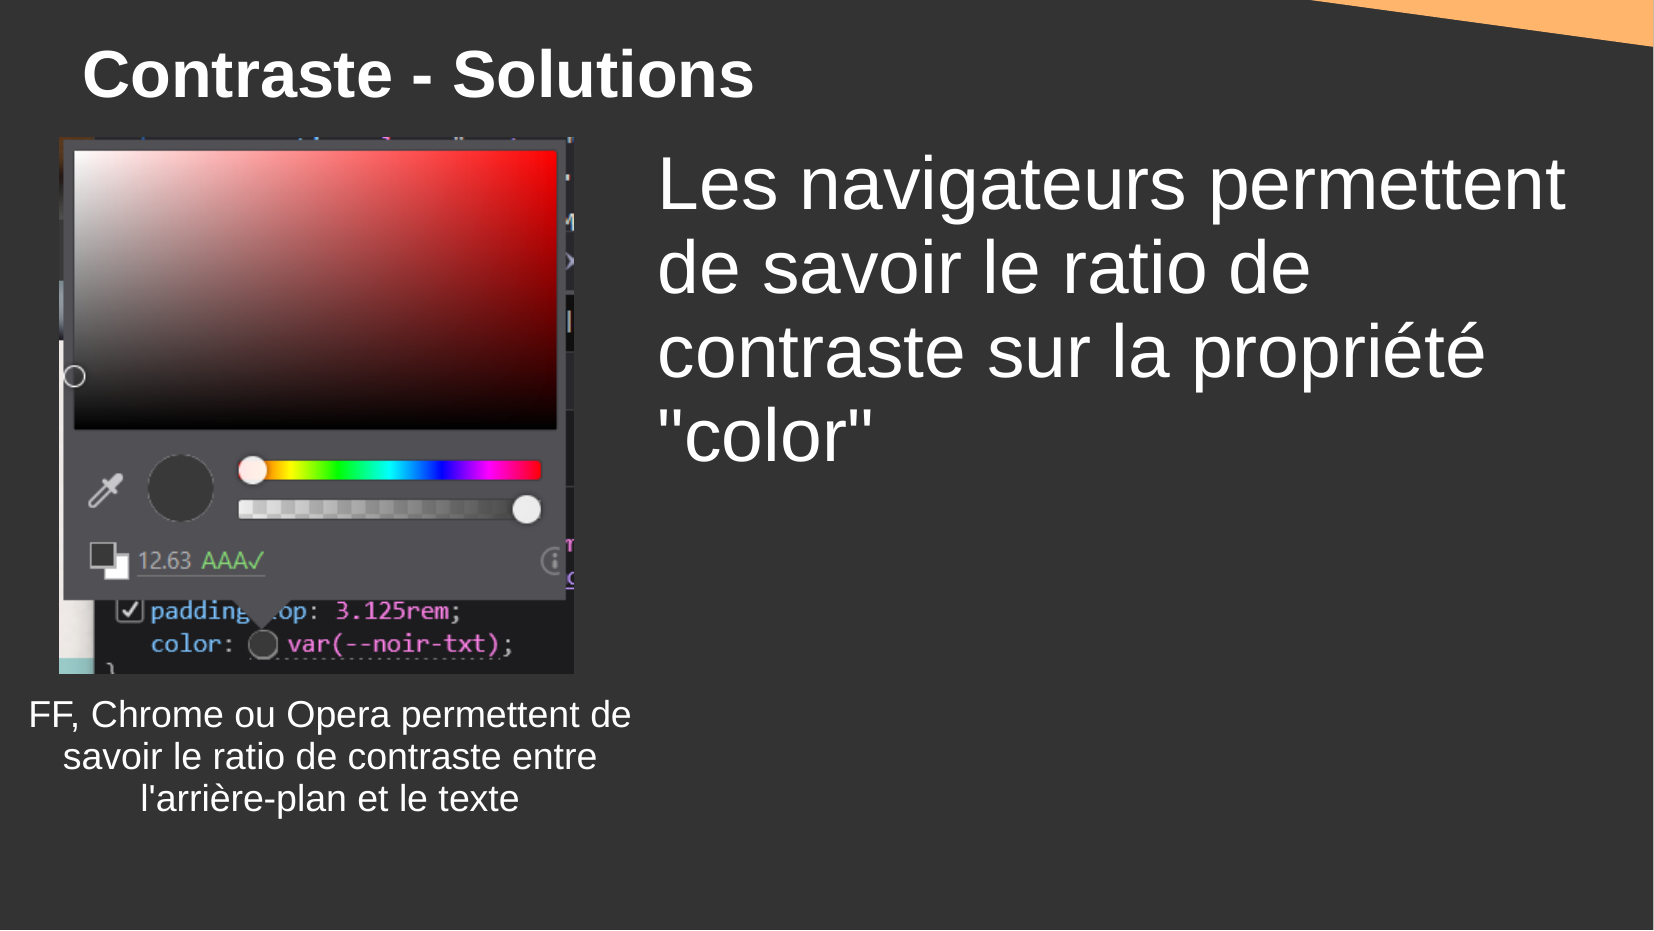

# Contraste - Solutions
Les navigateurs permettent de savoir le ratio de contraste sur la propriété "color"
FF, Chrome ou Opera permettent de savoir le ratio de contraste entre l'arrière-plan et le texte